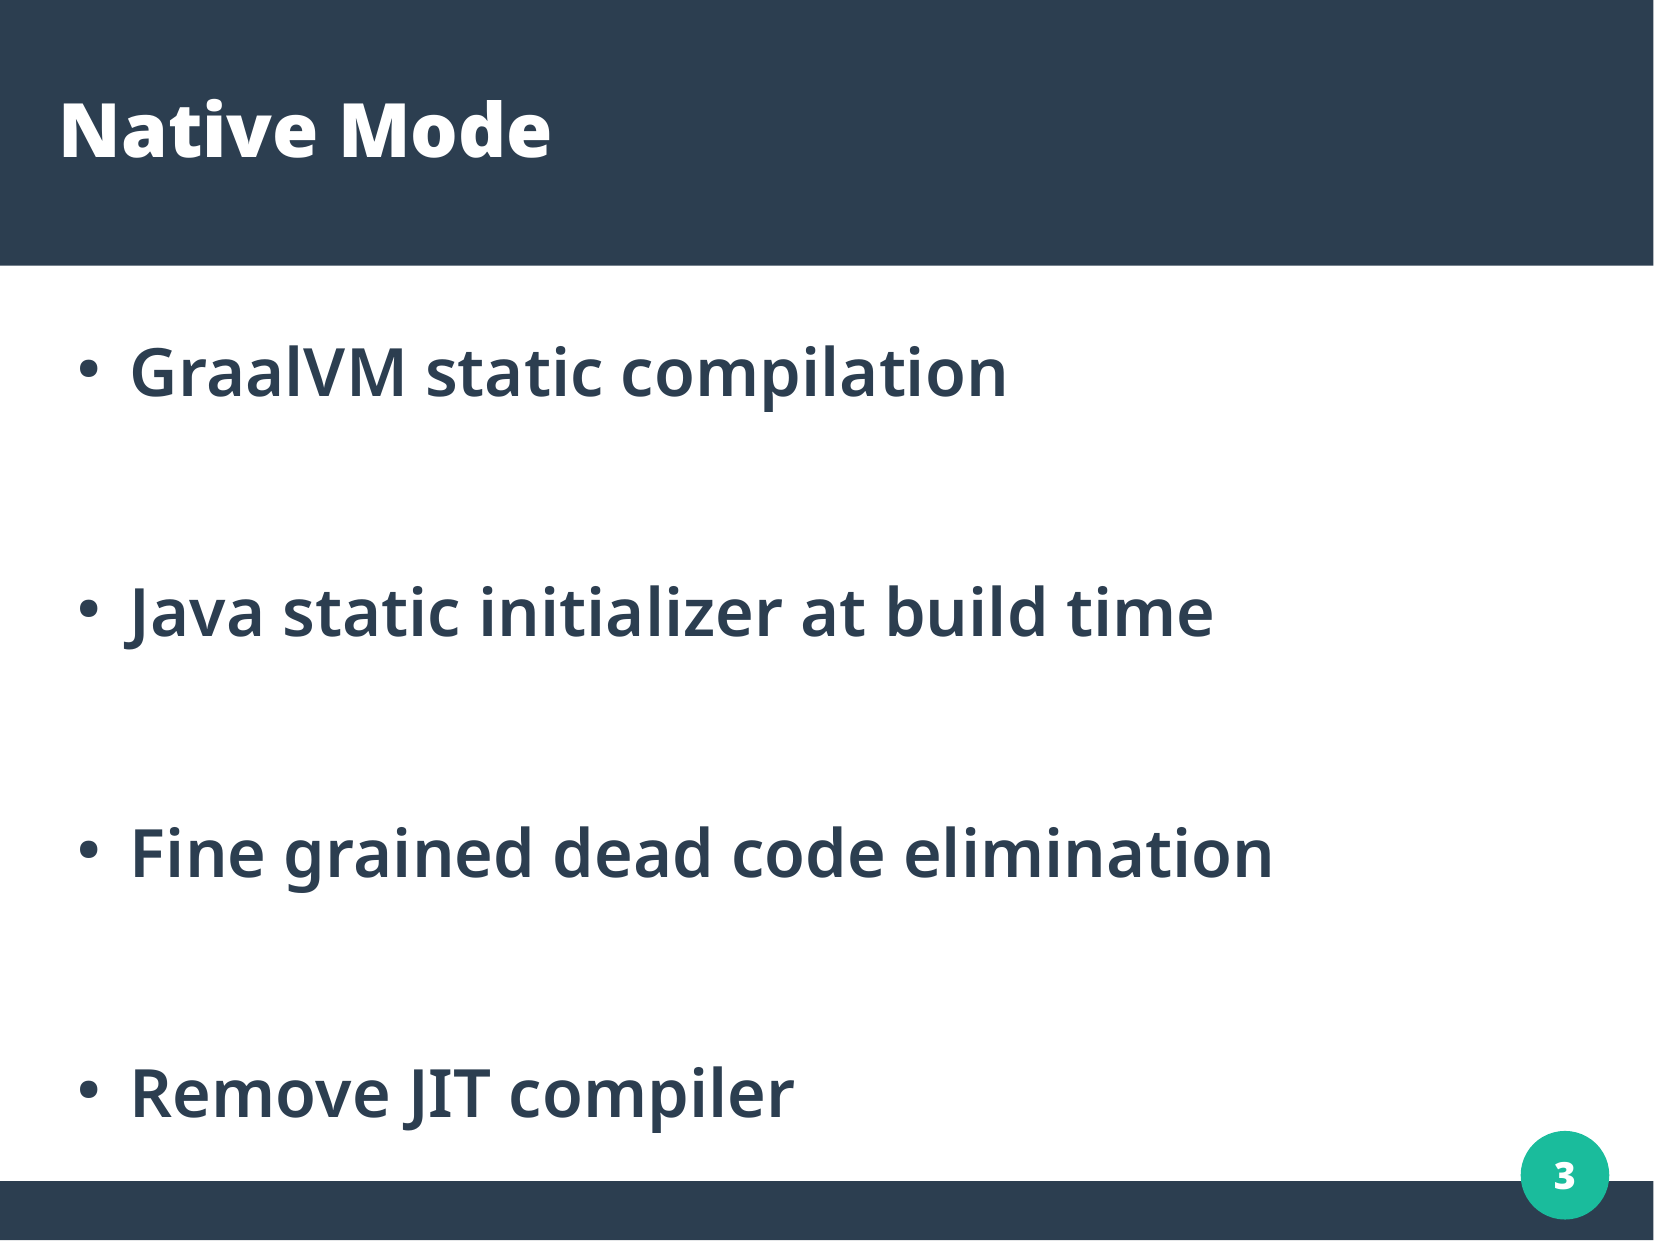

# Native Mode
GraalVM static compilation
Java static initializer at build time
Fine grained dead code elimination
Remove JIT compiler
3